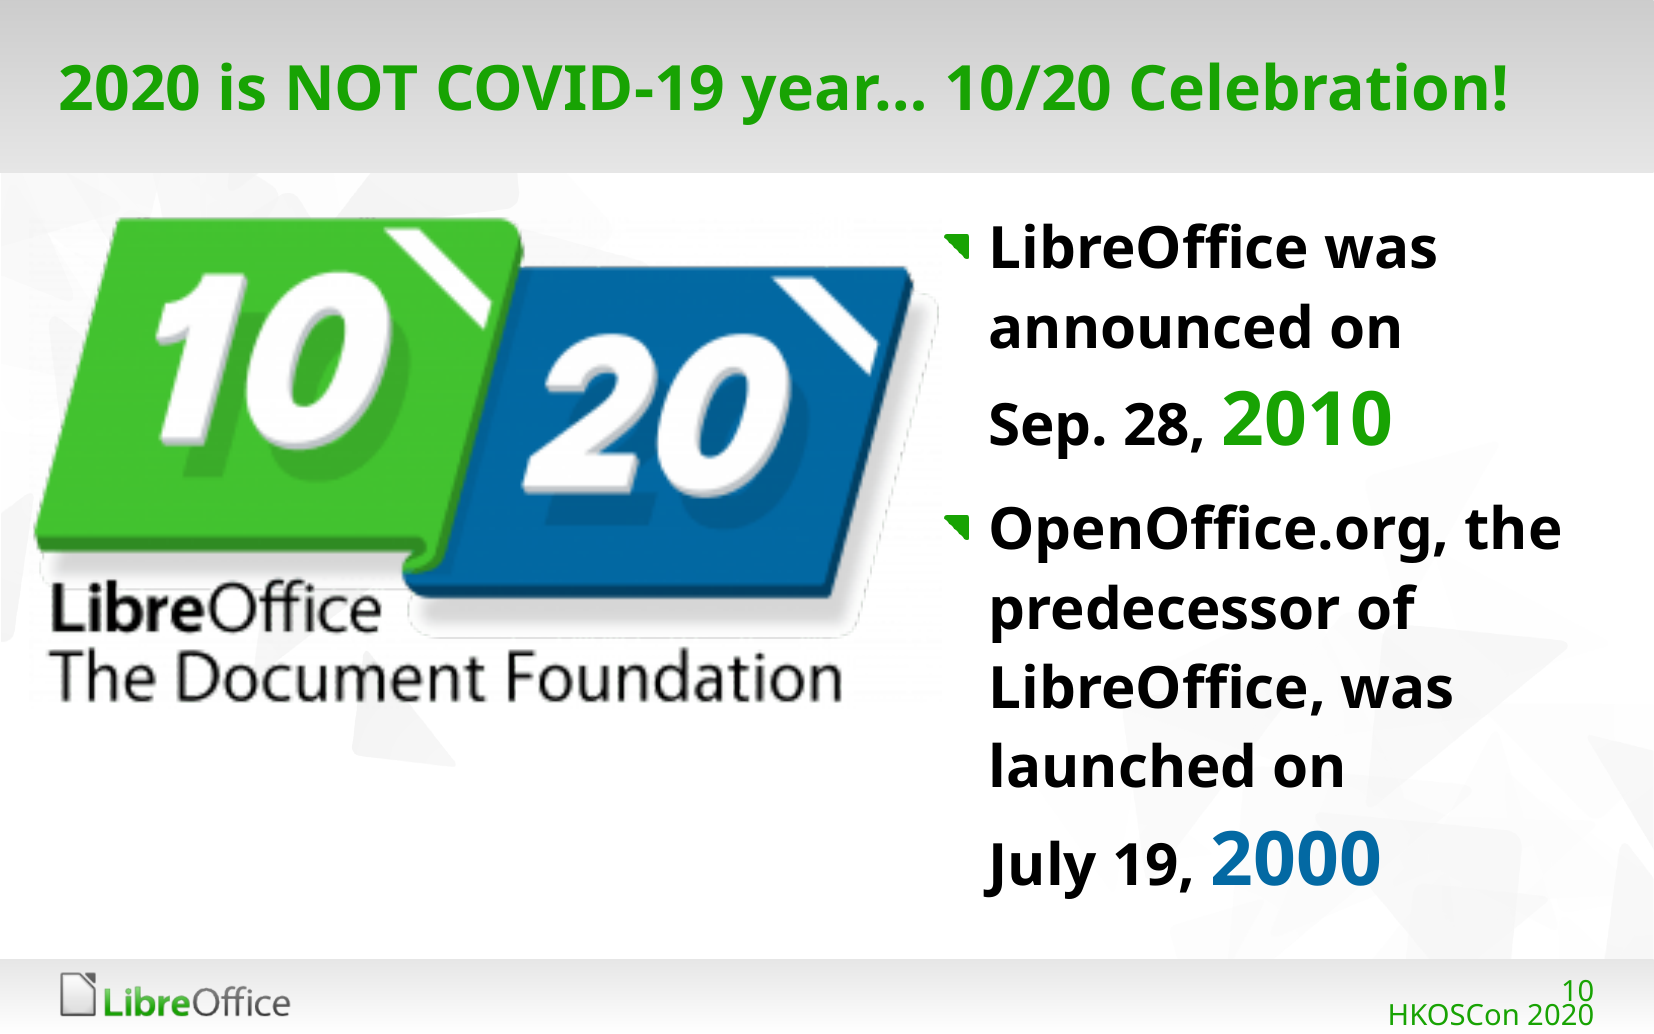

# 2020 is NOT COVID-19 year… 10/20 Celebration!
LibreOffice was announced on
Sep. 28, 2010
OpenOffice.org, the predecessor of LibreOffice, was launched on
July 19, 2000
10
HKOSCon 2020